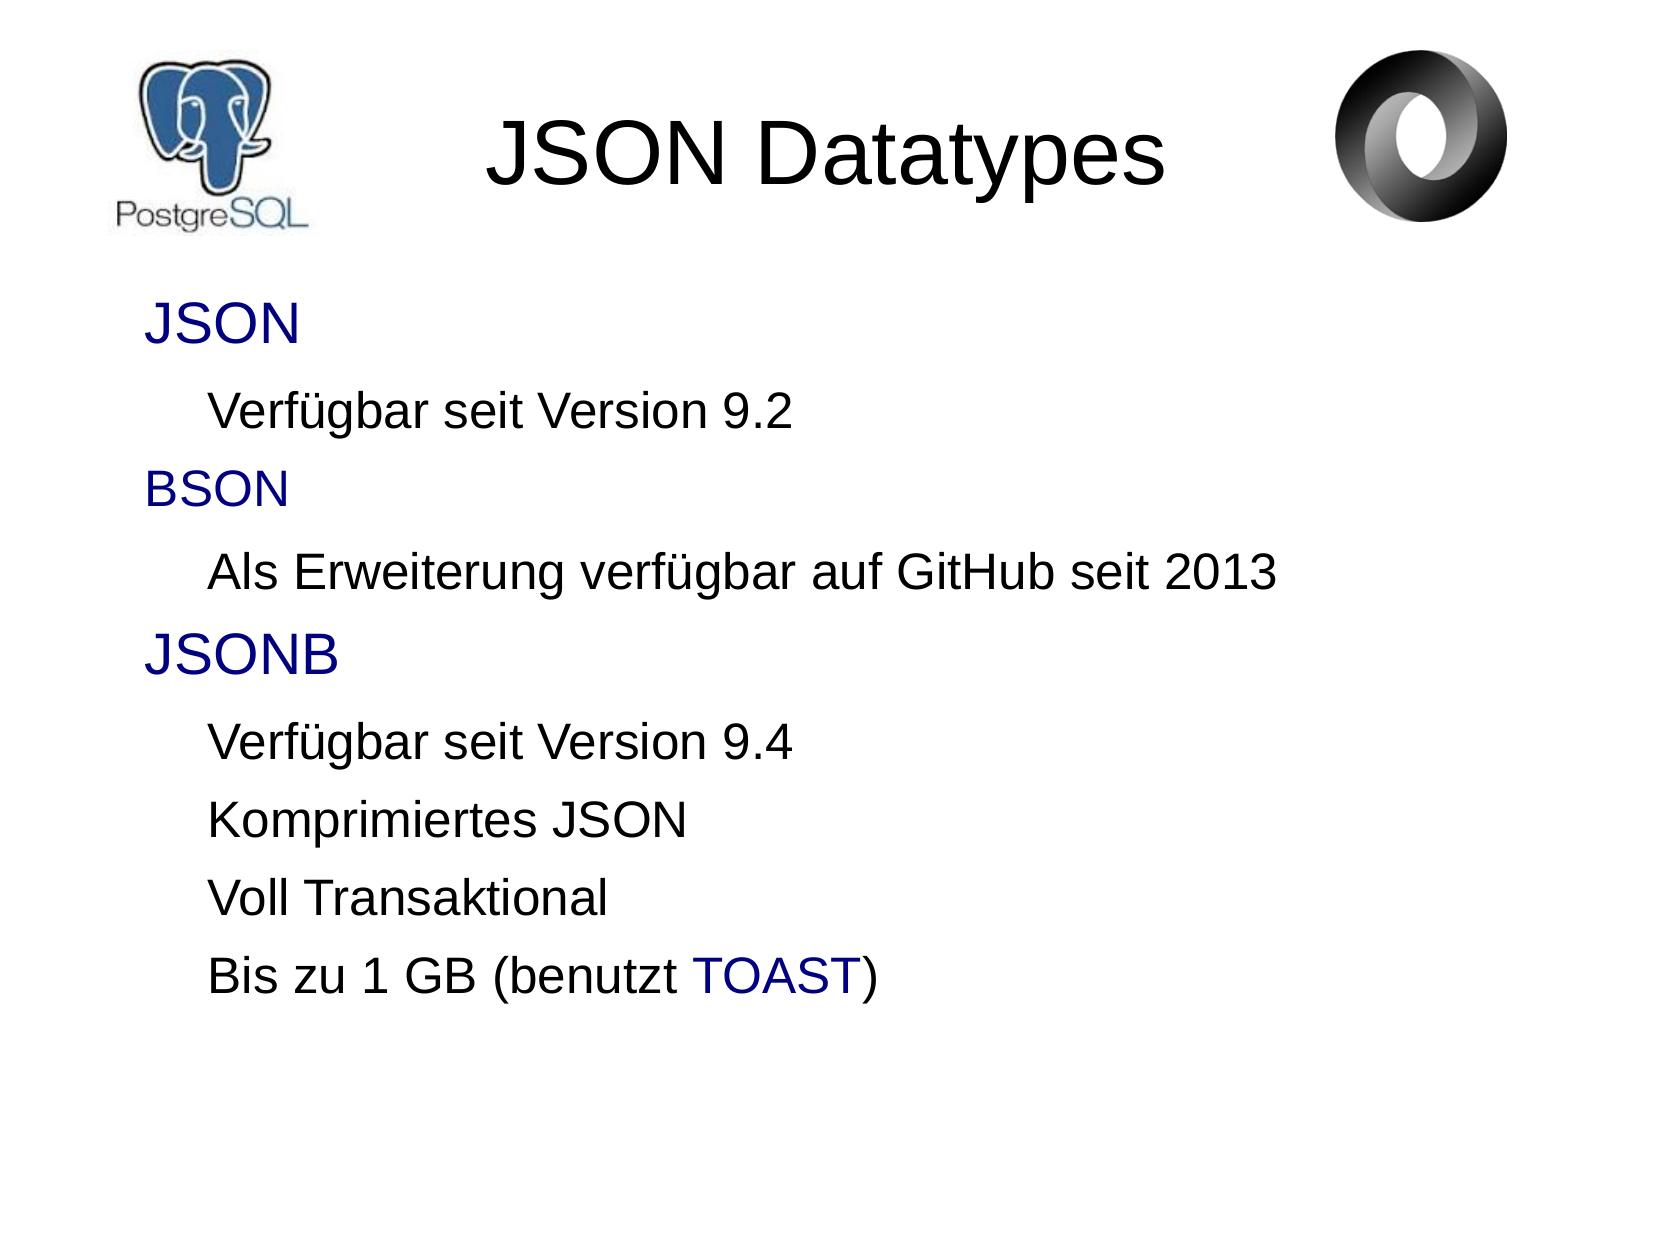

# JSON Datatypes
JSON
Verfügbar seit Version 9.2
BSON
Als Erweiterung verfügbar auf GitHub seit 2013
JSONB
Verfügbar seit Version 9.4
Komprimiertes JSON
Voll Transaktional
Bis zu 1 GB (benutzt TOAST)